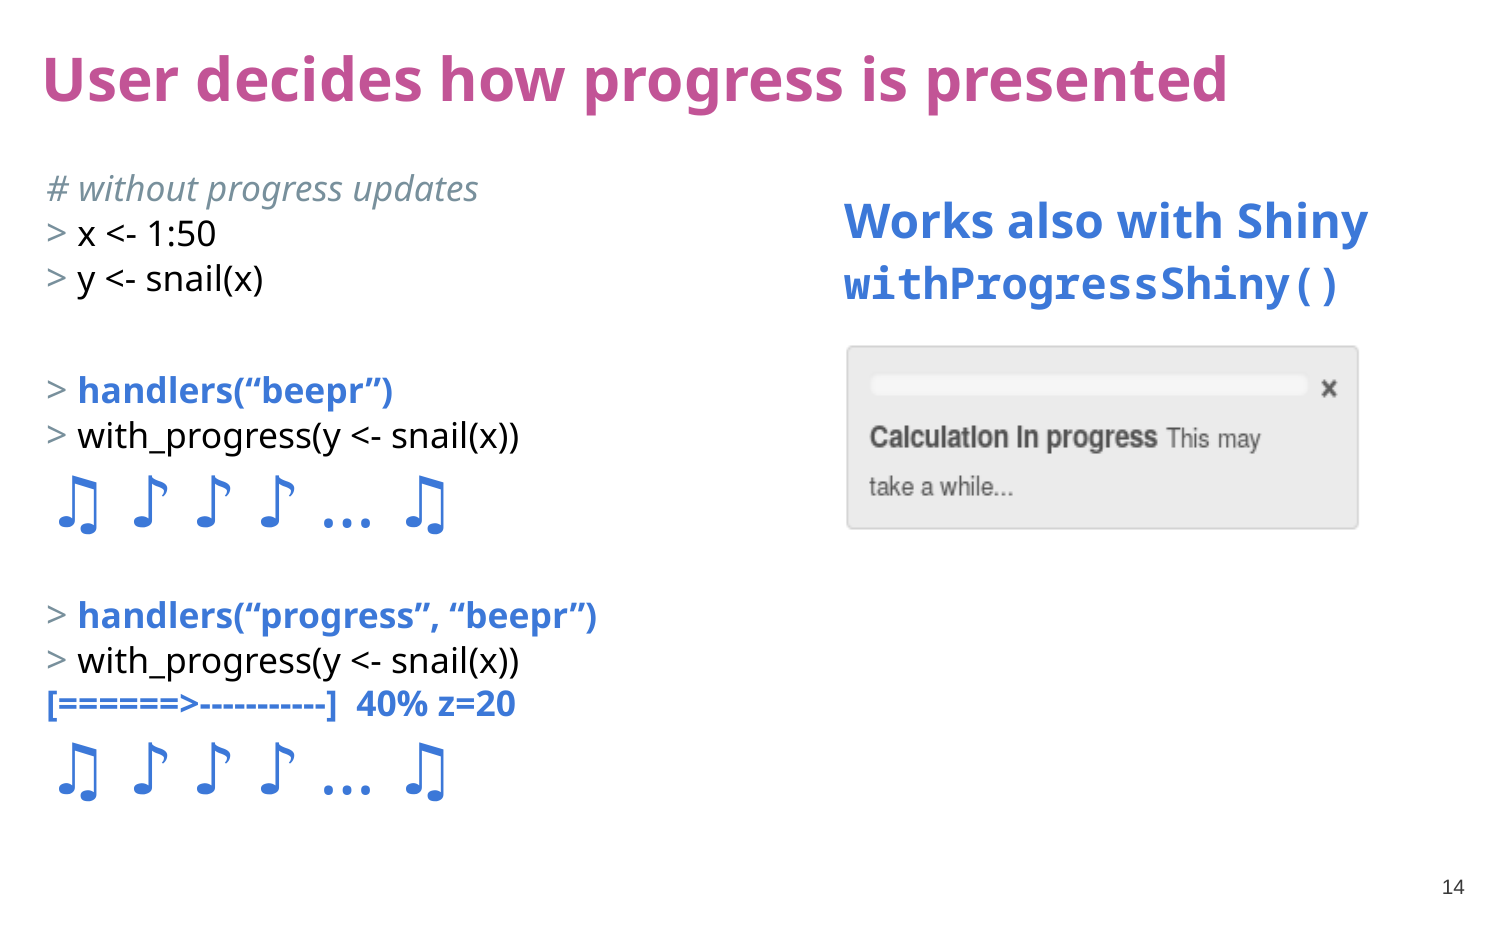

# User decides how progress is presented
# without progress updates
> x <- 1:50
> y <- snail(x)
Works also with Shiny
withProgressShiny()
> handlers(“beepr”)
> with_progress(y <- snail(x))
♫ ♪ ♪ ♪ … ♫
> handlers(“progress”, “beepr”)
> with_progress(y <- snail(x))
[======>-----------] 40% z=20
♫ ♪ ♪ ♪ … ♫